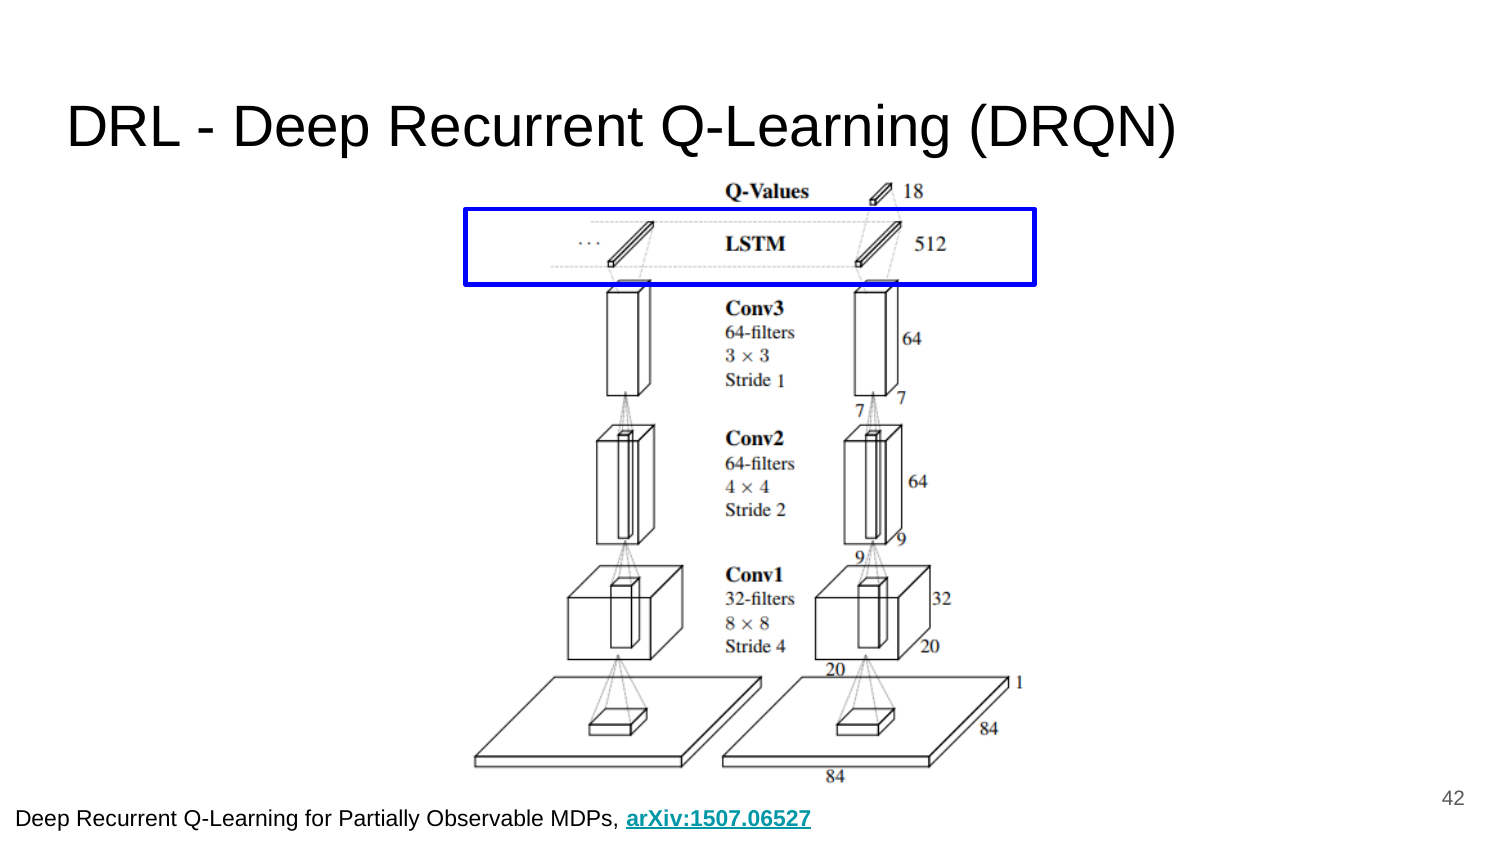

# DRL - Deep Recurrent Q-Learning (DRQN)
Deep Recurrent Q-Learning for Partially Observable MDPs, arXiv:1507.06527